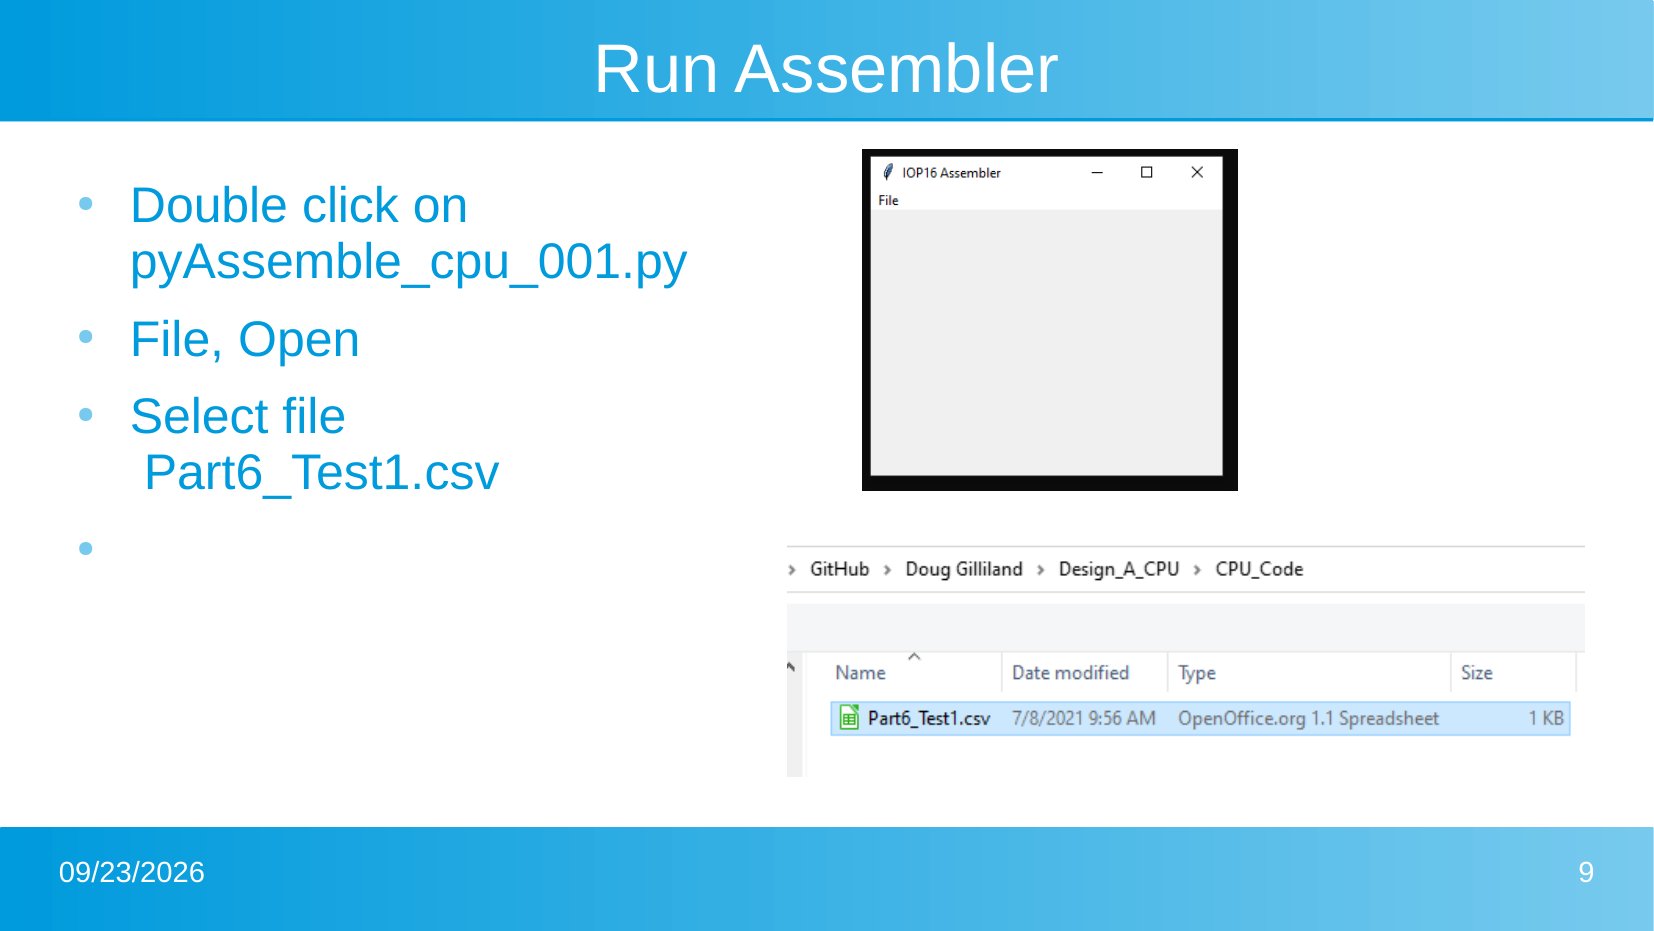

# Run Assembler
Double click on pyAssemble_cpu_001.py
File, Open
Select file
 Part6_Test1.csv
9